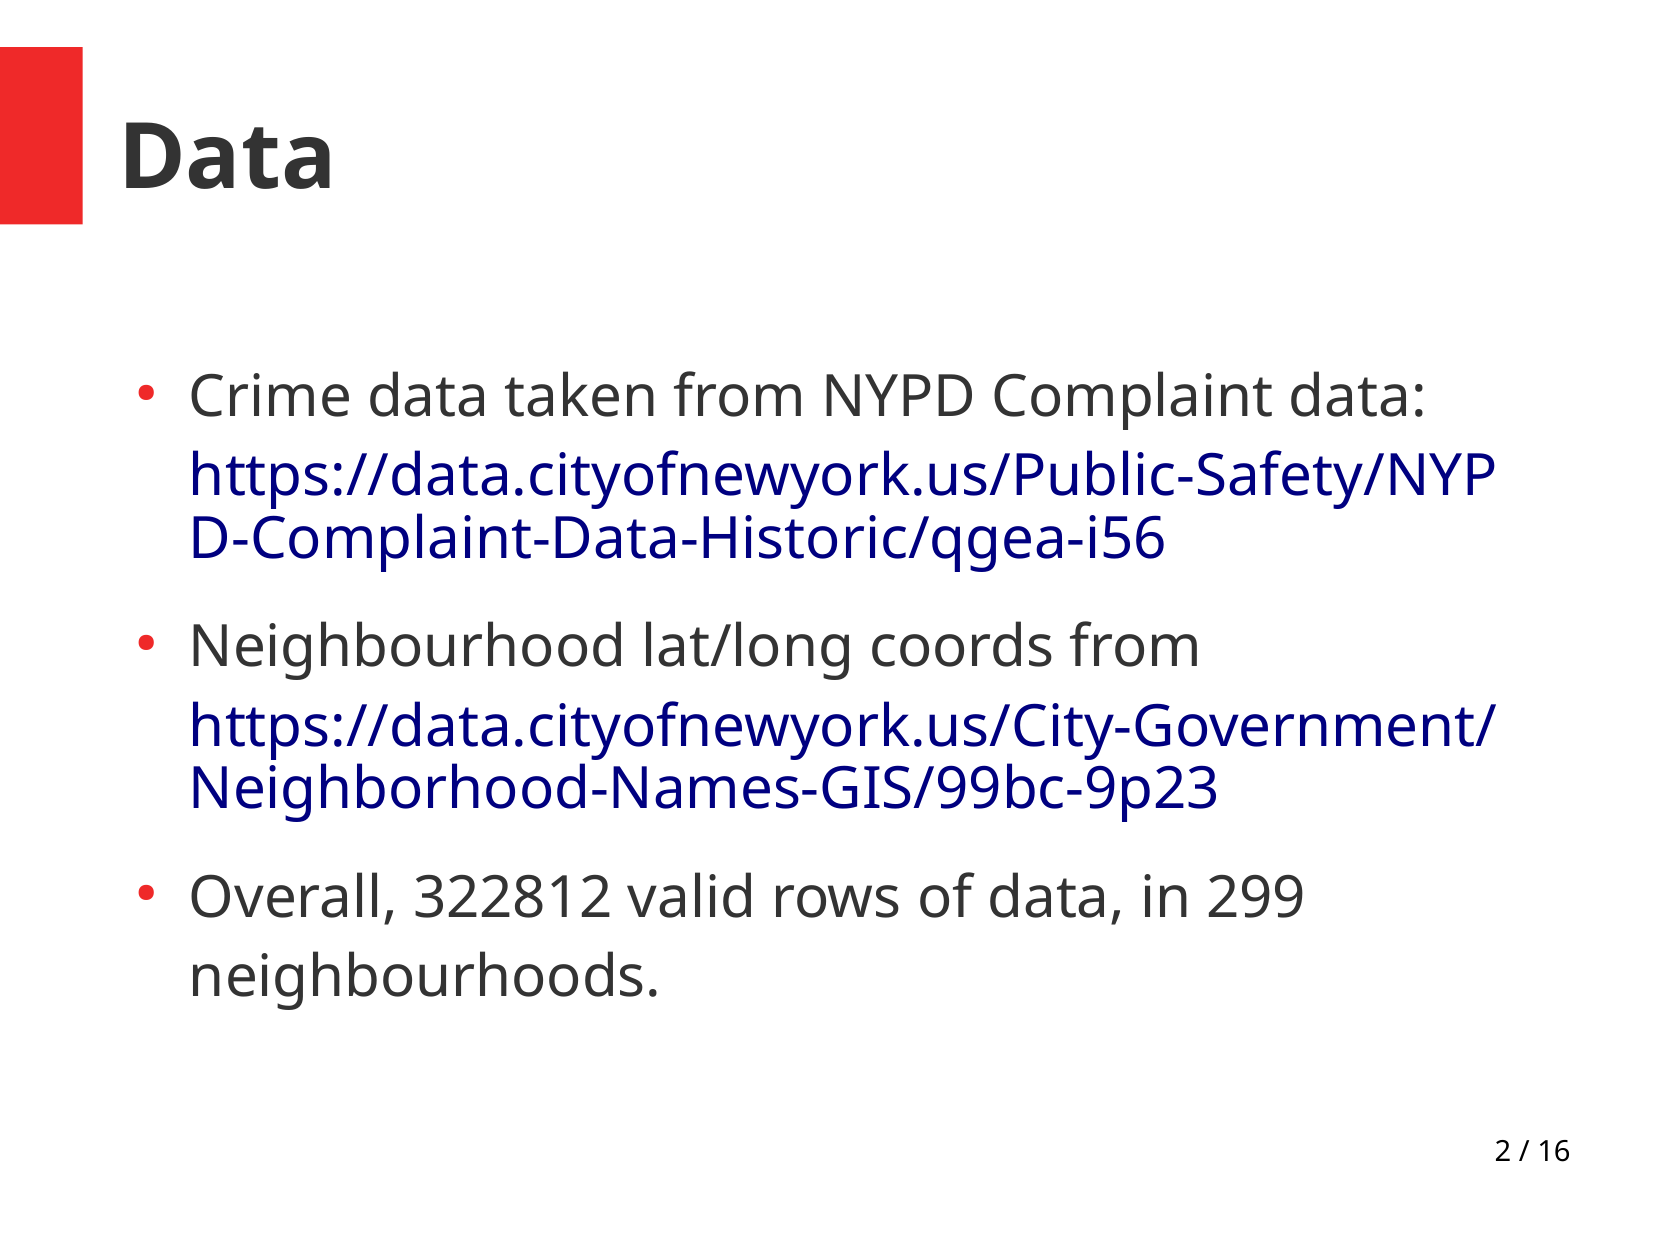

# Data
Crime data taken from NYPD Complaint data: https://data.cityofnewyork.us/Public-Safety/NYPD-Complaint-Data-Historic/qgea-i56
Neighbourhood lat/long coords from https://data.cityofnewyork.us/City-Government/Neighborhood-Names-GIS/99bc-9p23
Overall, 322812 valid rows of data, in 299 neighbourhoods.
2